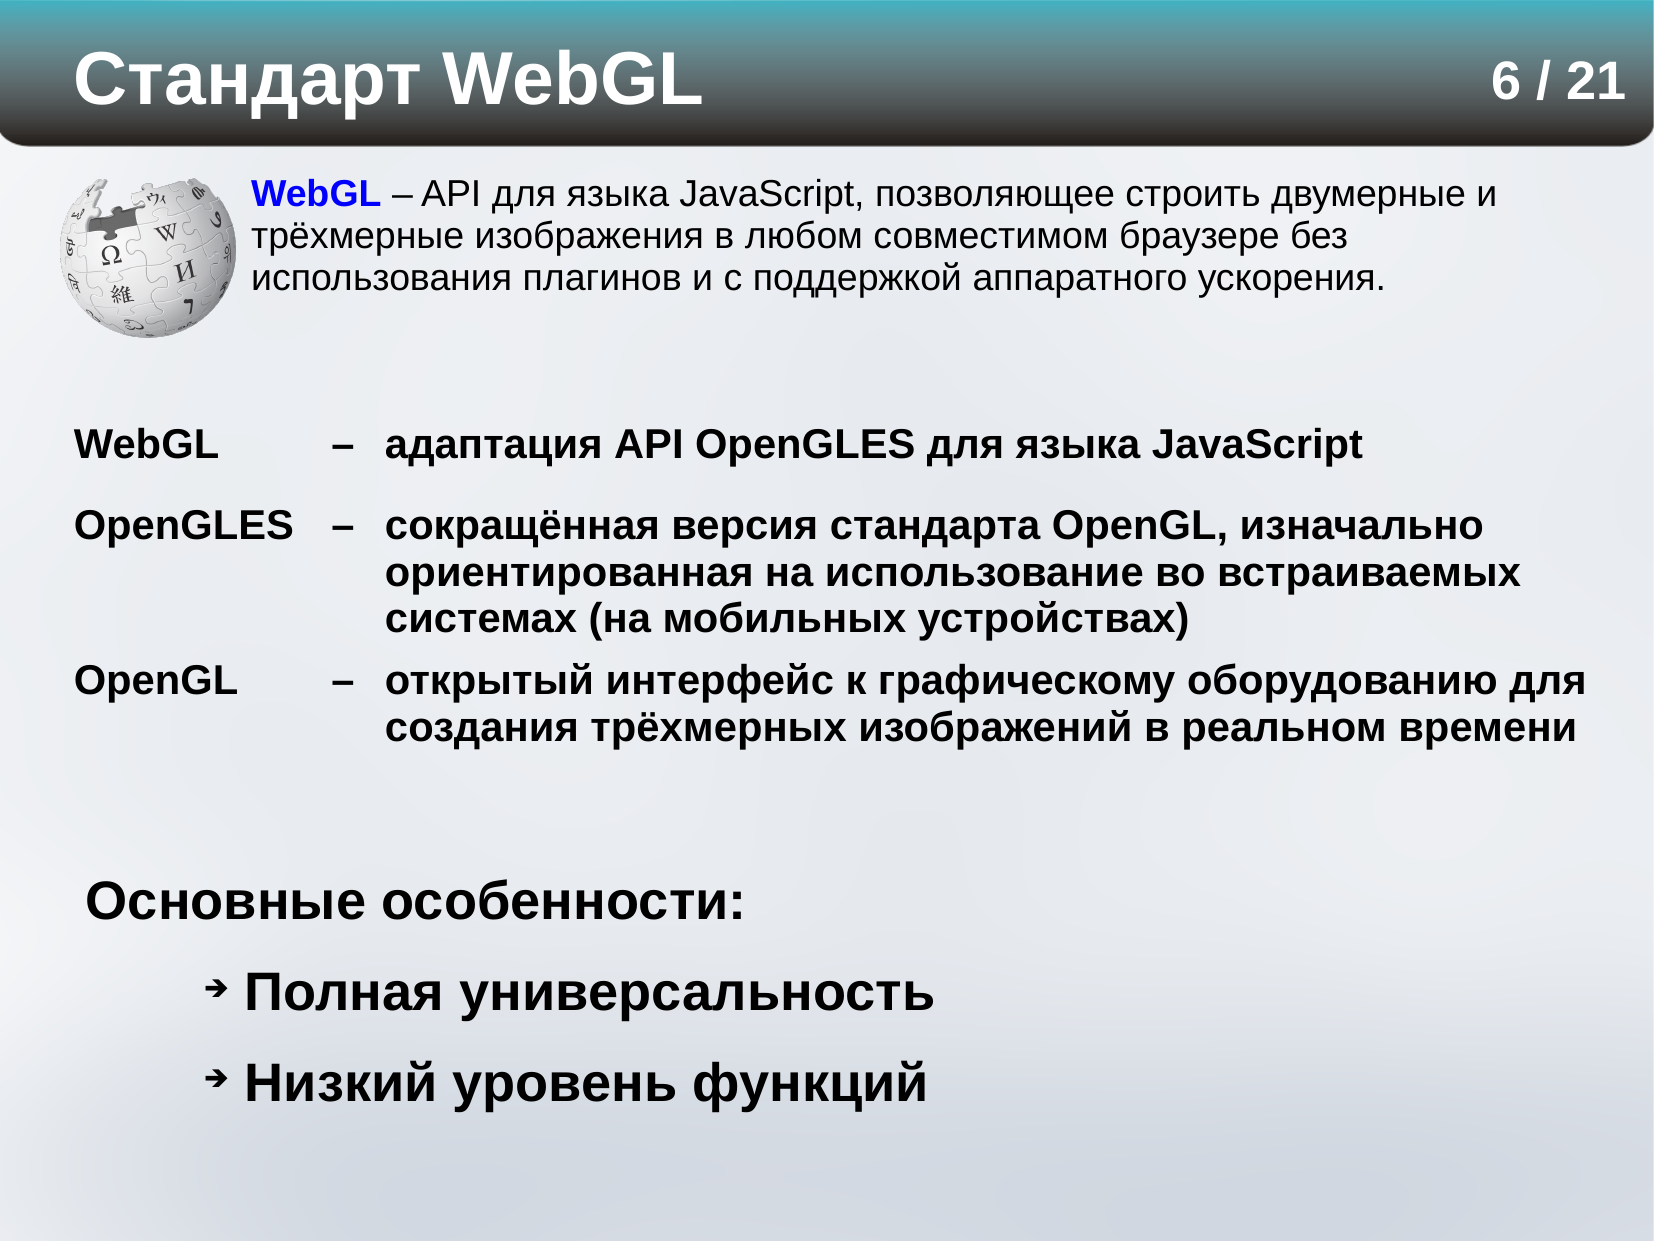

Стандарт WebGL
WebGL – API для языка JavaScript, позволяющее строить двумерные и трёхмерные изображения в любом совместимом браузере без использования плагинов и с поддержкой аппаратного ускорения.
| WebGL | – | адаптация API OpenGLES для языка JavaScript |
| --- | --- | --- |
| OpenGLES | – | сокращённая версия стандарта OpenGL, изначально ориентированная на использование во встраиваемых системах (на мобильных устройствах) |
| OpenGL | – | открытый интерфейс к графическому оборудованию для создания трёхмерных изображений в реальном времени |
Основные особенности:
 Полная универсальность
 Низкий уровень функций